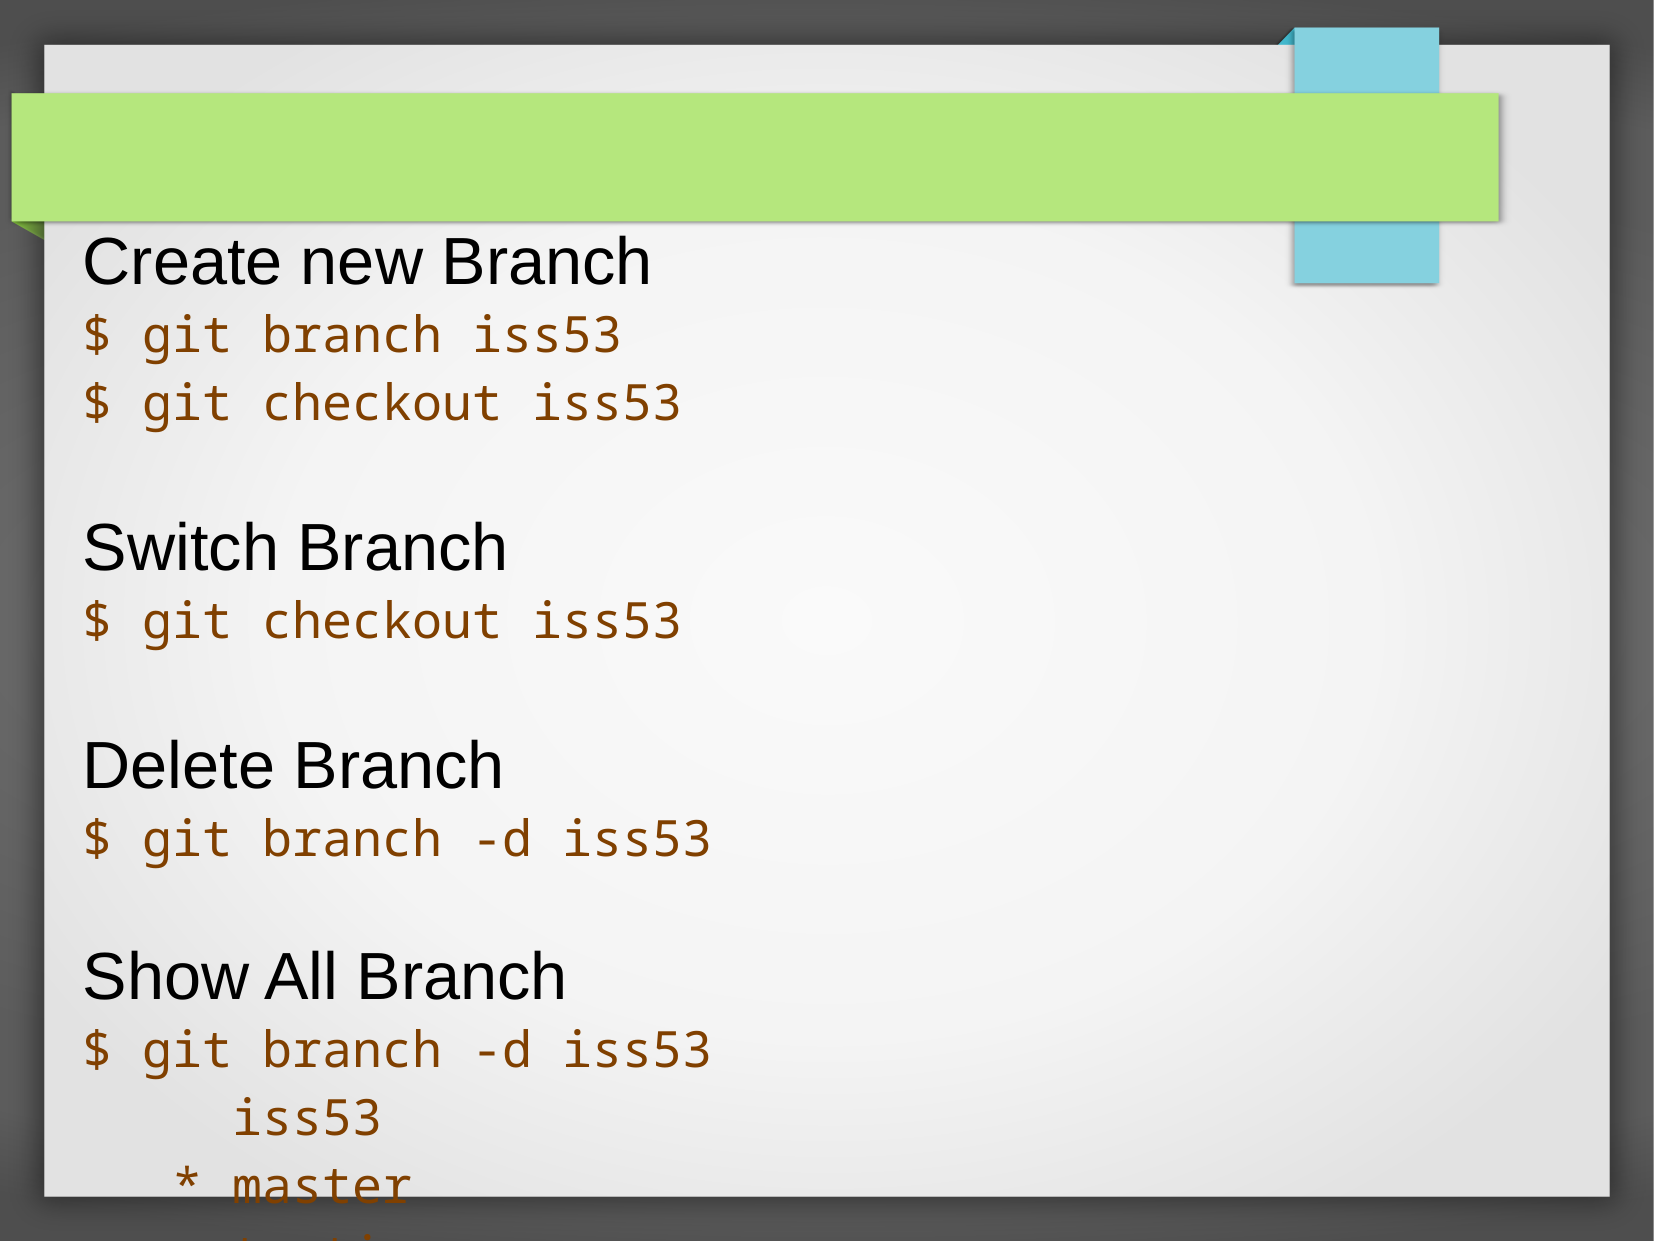

# Create new Branch
$ git branch iss53
$ git checkout iss53
Switch Branch
$ git checkout iss53
Delete Branch
$ git branch -d iss53
Show All Branch
$ git branch -d iss53
 iss53
 * master
 testing
Creating a branch
 git branch <branch-name>
Git checkout <branch-name>
Git checkout master